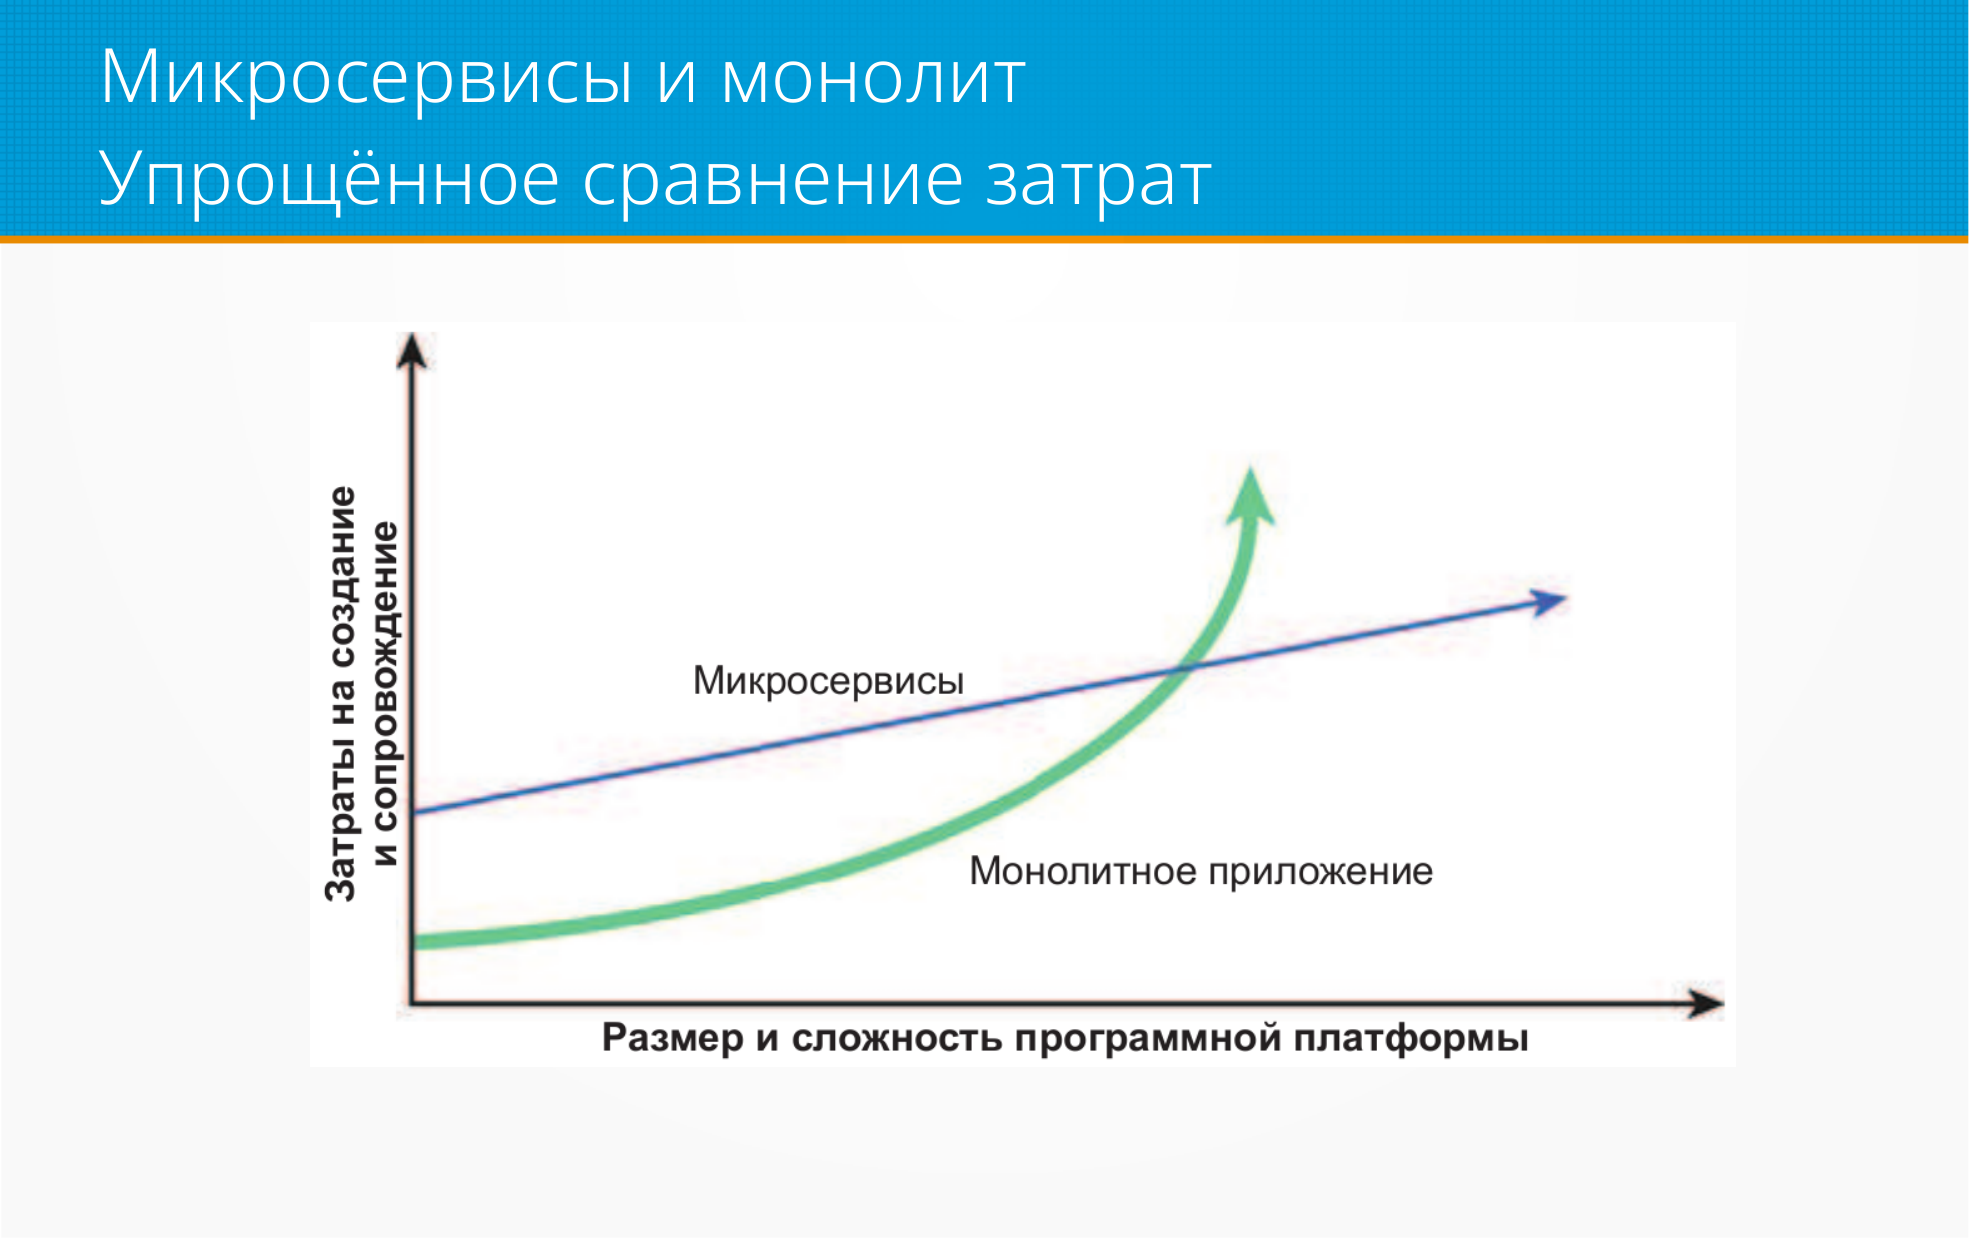

# Микросервисы и монолит Упрощённое сравнение затрат